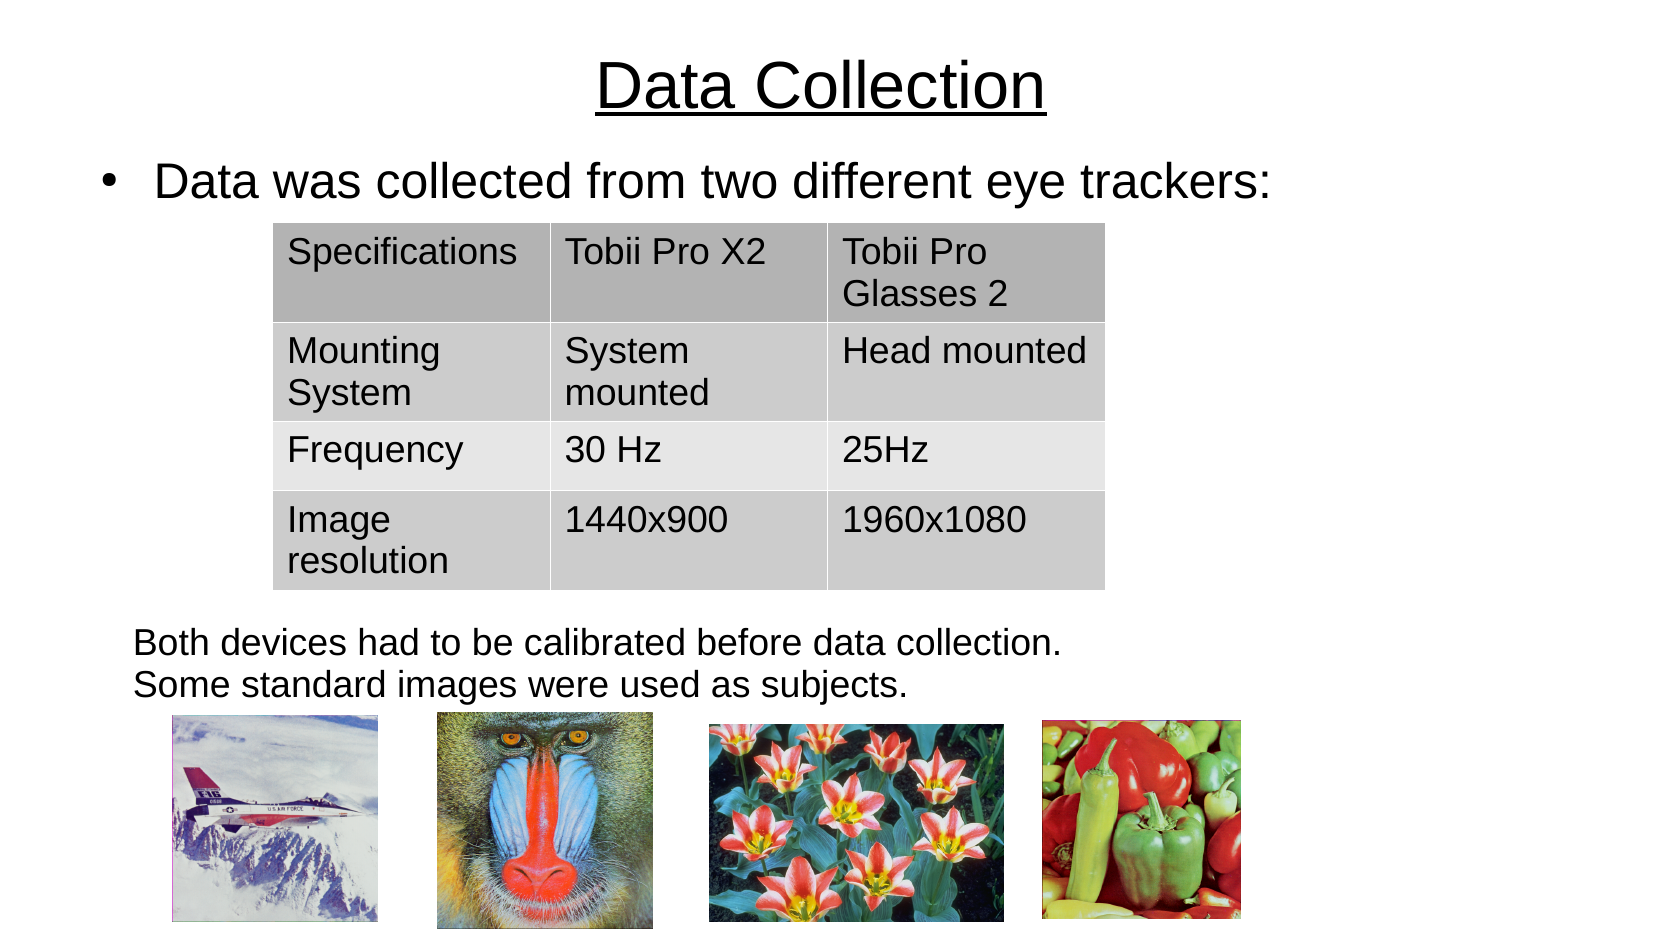

# Data Collection
Data was collected from two different eye trackers:
| Specifications | Tobii Pro X2 | Tobii Pro Glasses 2 |
| --- | --- | --- |
| Mounting System | System mounted | Head mounted |
| Frequency | 30 Hz | 25Hz |
| Image resolution | 1440x900 | 1960x1080 |
Both devices had to be calibrated before data collection.
Some standard images were used as subjects.